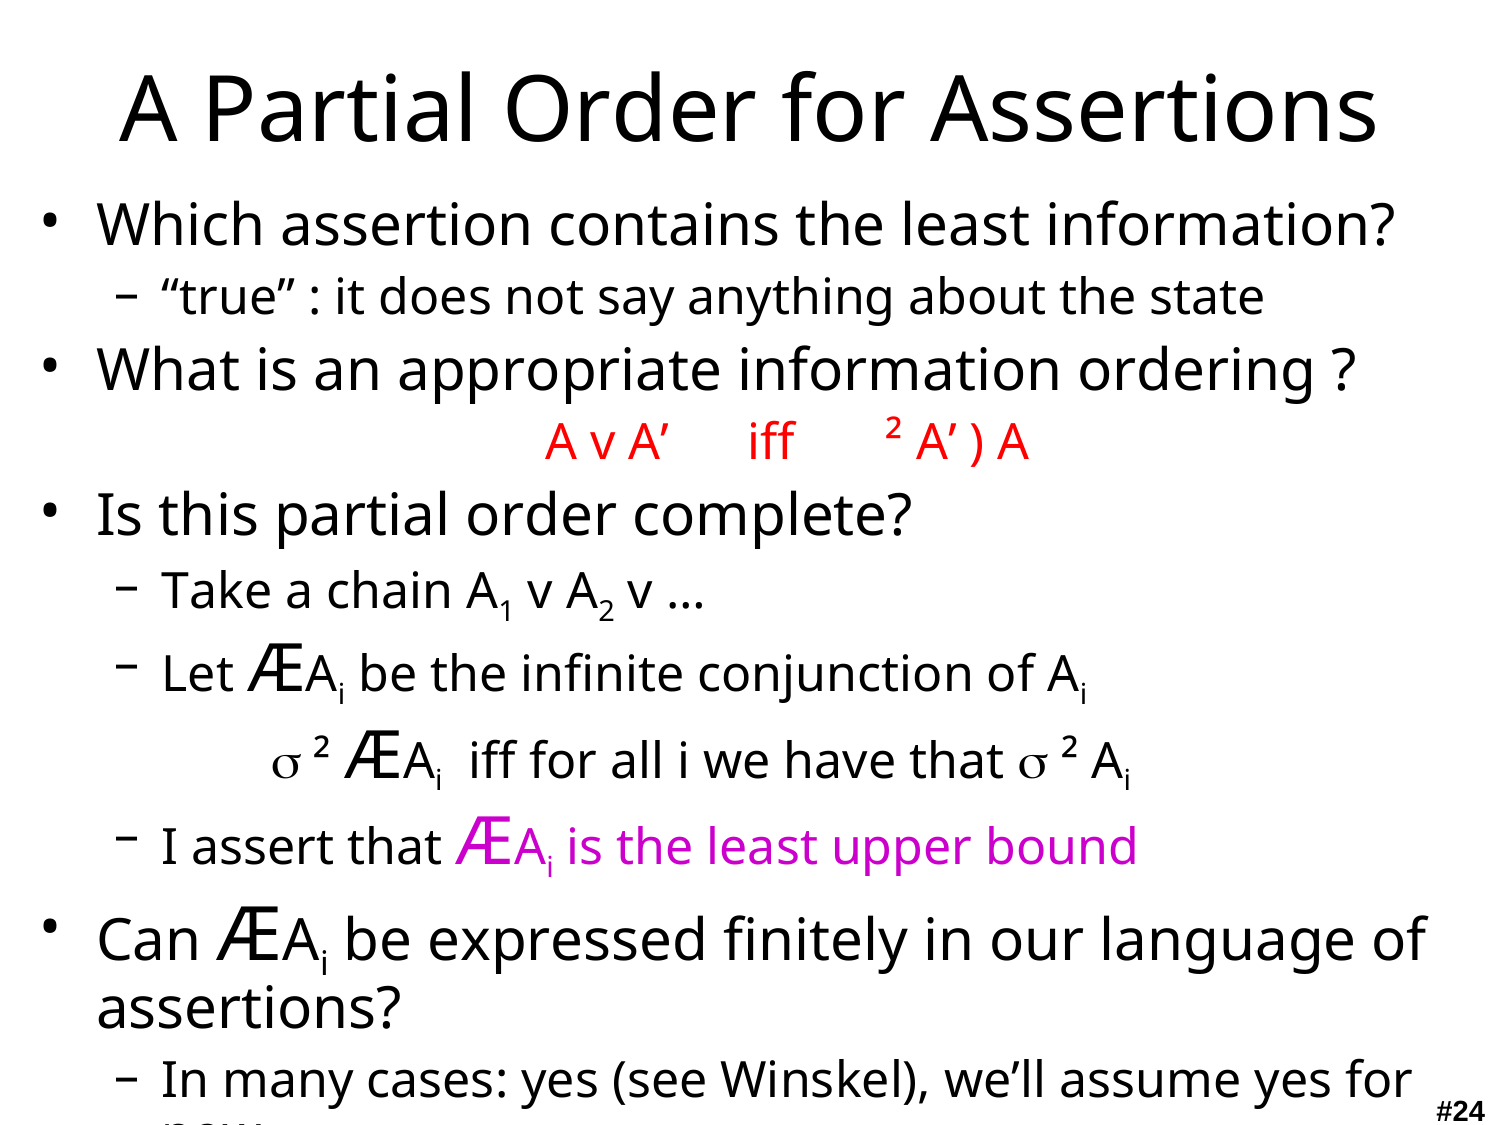

# A Partial Order for Assertions
Which assertion contains the least information?
“true” : it does not say anything about the state
What is an appropriate information ordering ?
A v A’ iff ² A’ ) A
Is this partial order complete?
Take a chain A1 v A2 v …
Let ÆAi be the infinite conjunction of Ai
  ² ÆAi iff for all i we have that  ² Ai
I assert that ÆAi is the least upper bound
Can ÆAi be expressed finitely in our language of assertions?
In many cases: yes (see Winskel), we’ll assume yes for now
24